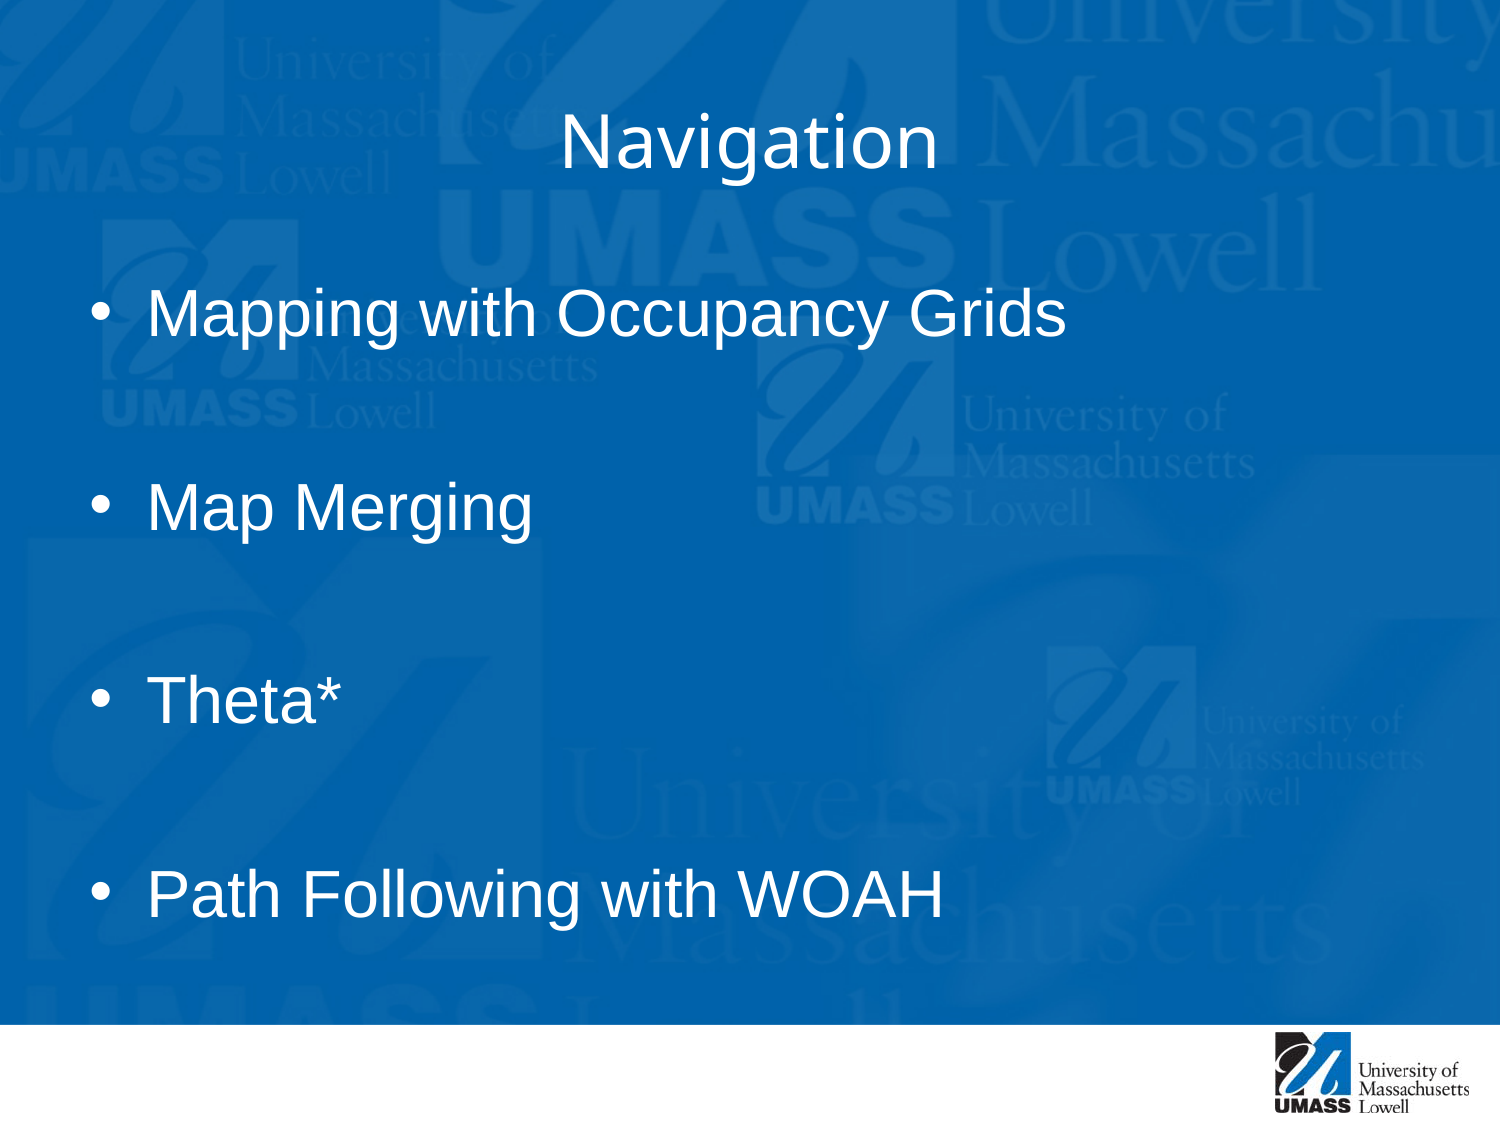

# Navigation
Mapping with Occupancy Grids
Map Merging
Theta*
Path Following with WOAH